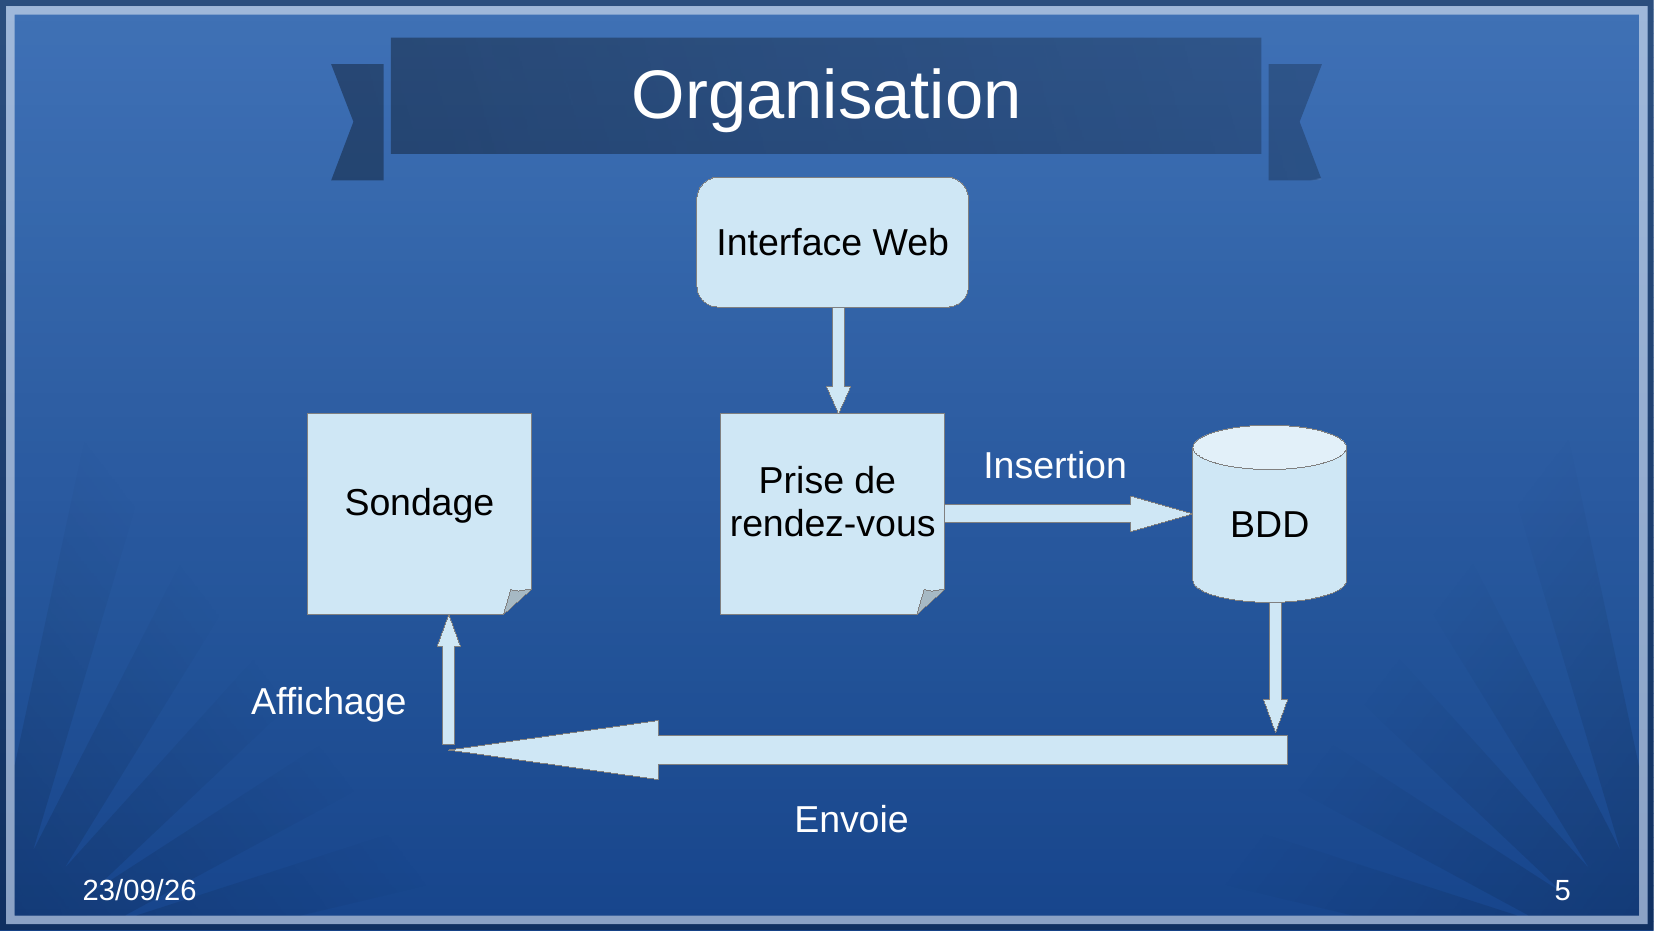

# Organisation
Interface Web
Sondage
Prise de
rendez-vous
BDD
Insertion
Affichage
Envoie
5